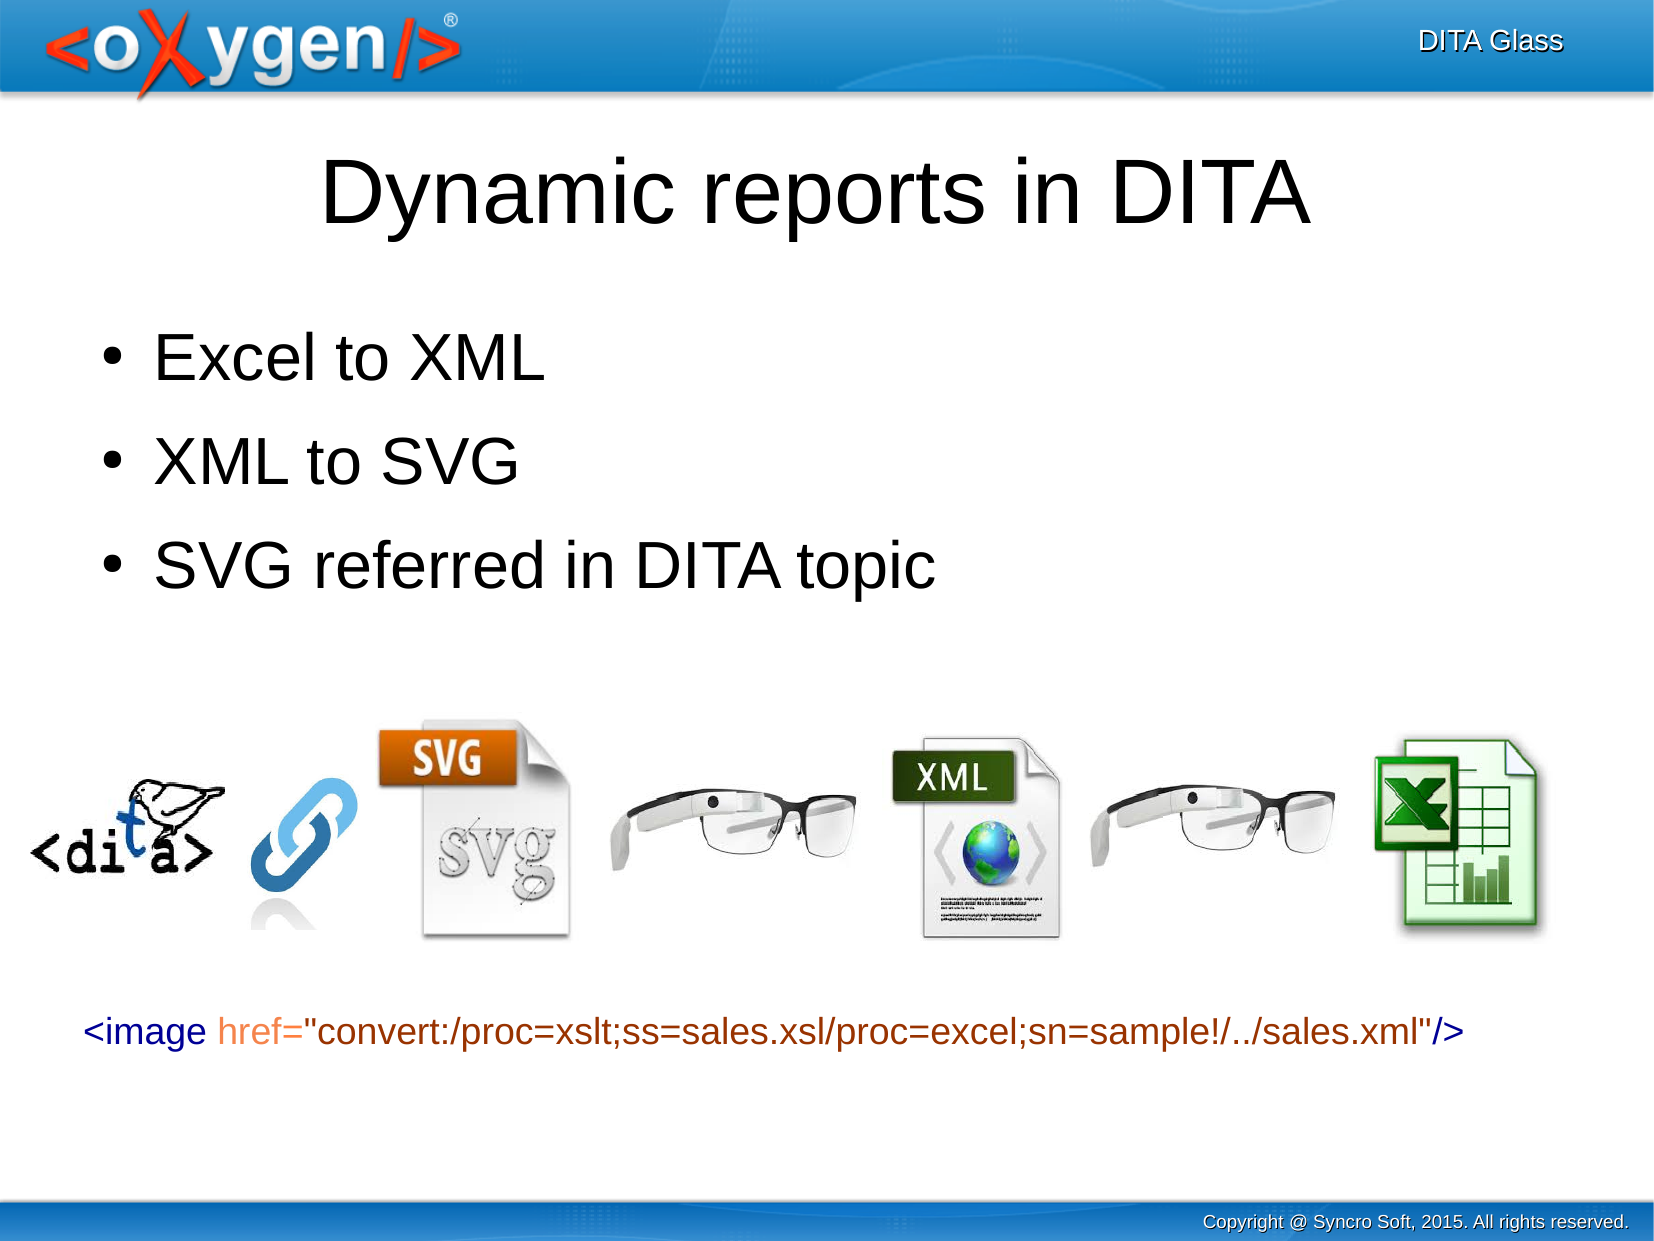

# Dynamic reports in DITA
Excel to XML
XML to SVG
SVG referred in DITA topic
<image href="convert:/proc=xslt;ss=sales.xsl/proc=excel;sn=sample!/../sales.xml"/>